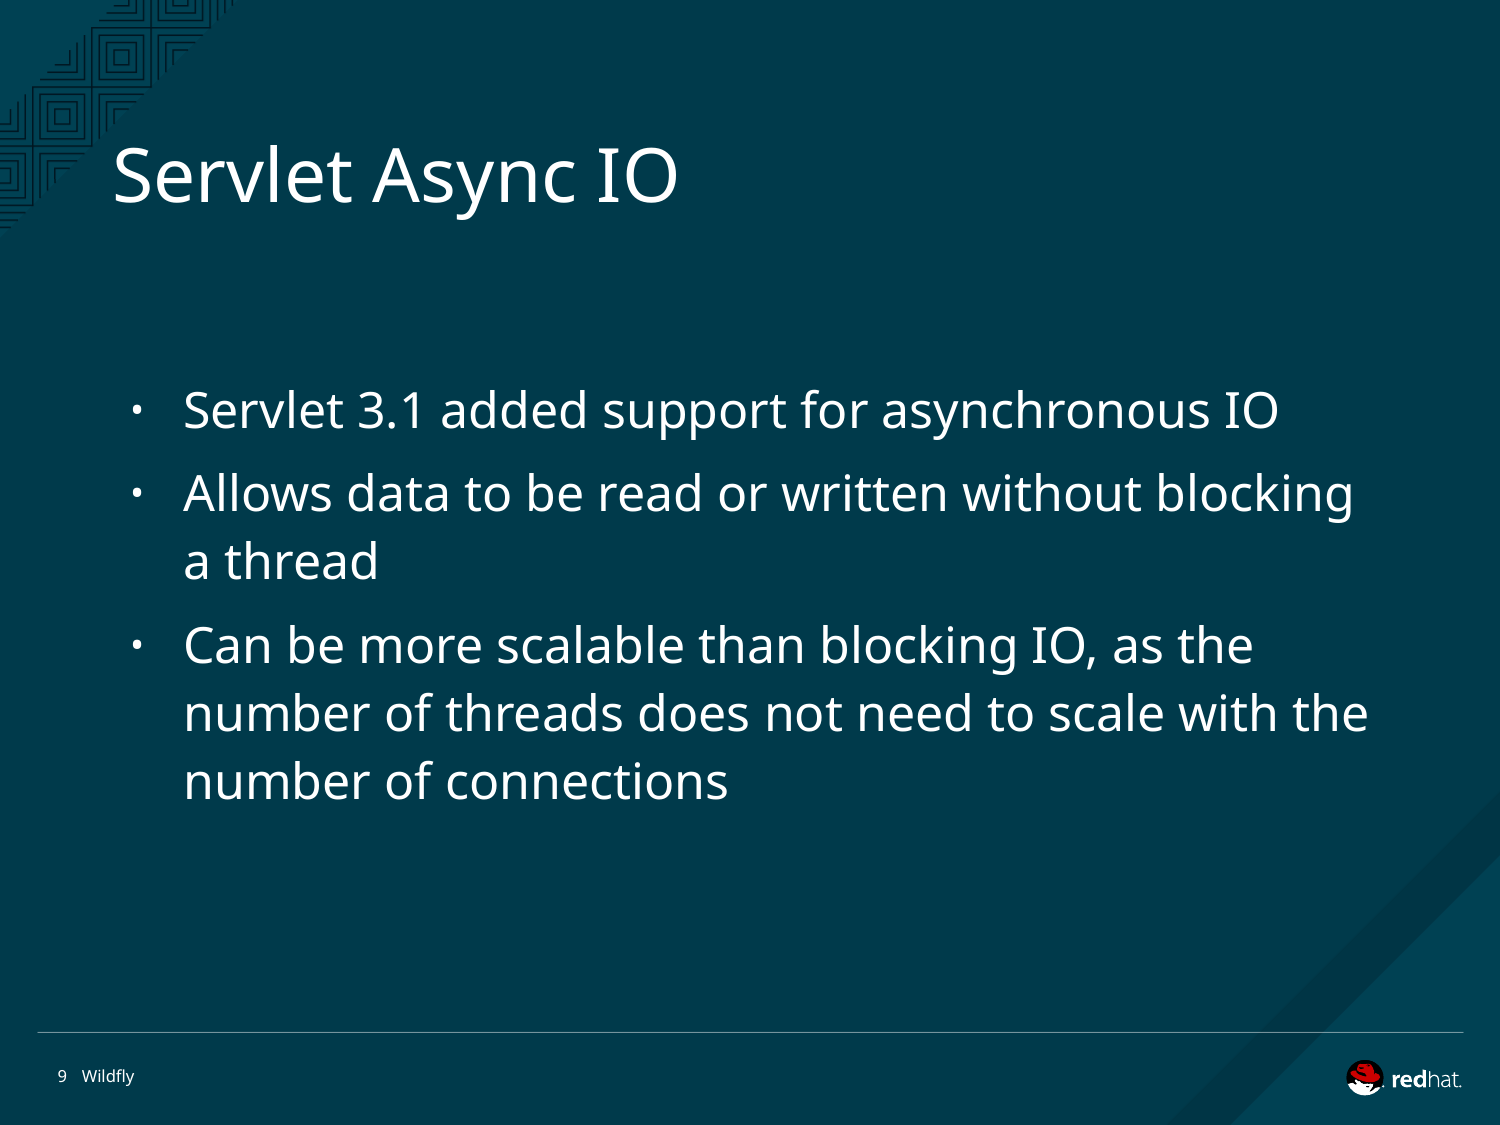

# Servlet Async IO
Servlet 3.1 added support for asynchronous IO
Allows data to be read or written without blocking a thread
Can be more scalable than blocking IO, as the number of threads does not need to scale with the number of connections
9
Wildfly